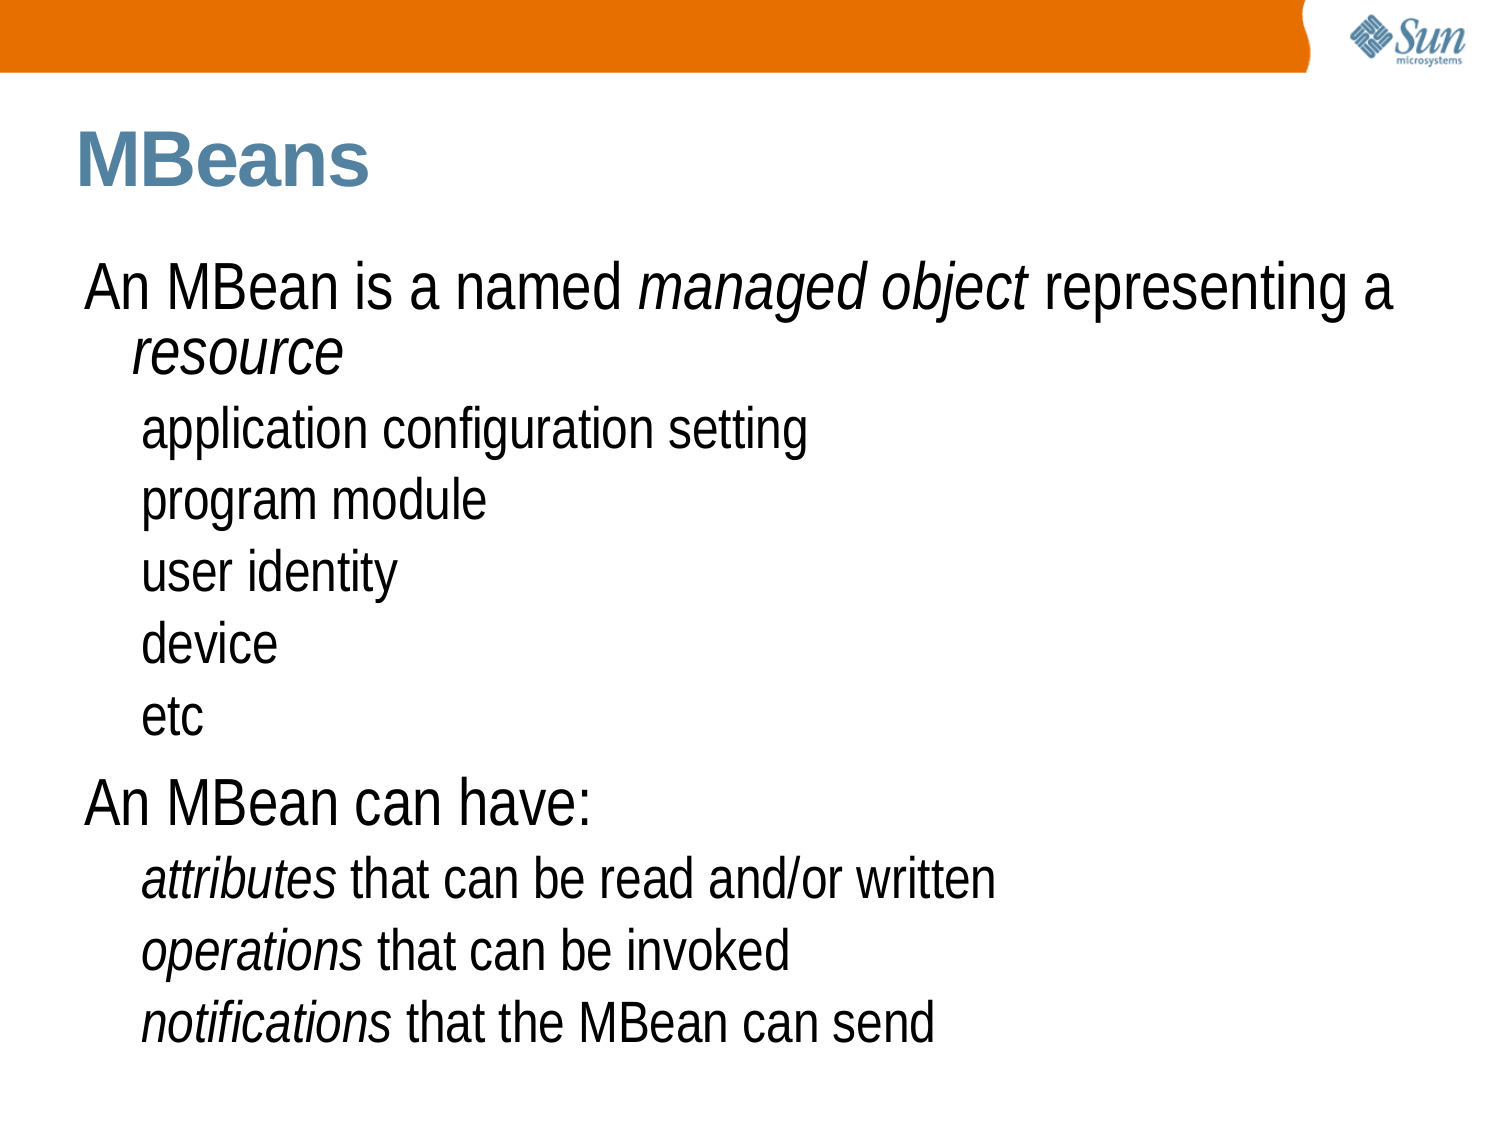

# MBeans
An MBean is a named managed object representing a resource
application configuration setting
program module
user identity
device
etc
An MBean can have:
attributes that can be read and/or written
operations that can be invoked
notifications that the MBean can send